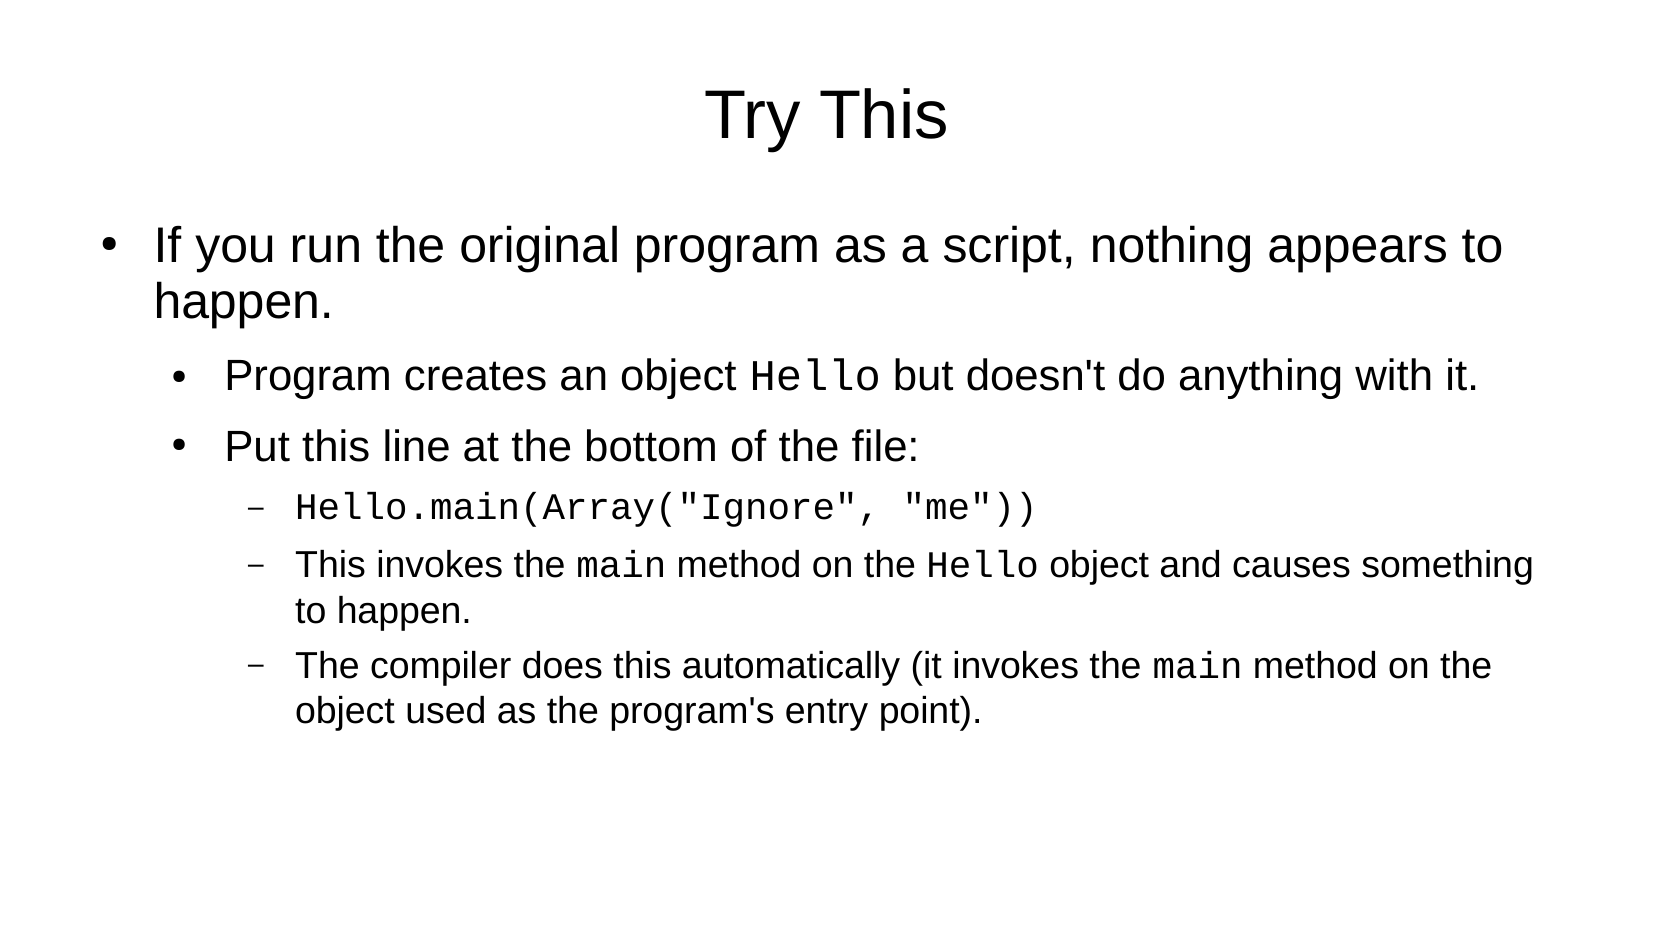

# Try This
If you run the original program as a script, nothing appears to happen.
Program creates an object Hello but doesn't do anything with it.
Put this line at the bottom of the file:
Hello.main(Array("Ignore", "me"))
This invokes the main method on the Hello object and causes something to happen.
The compiler does this automatically (it invokes the main method on the object used as the program's entry point).